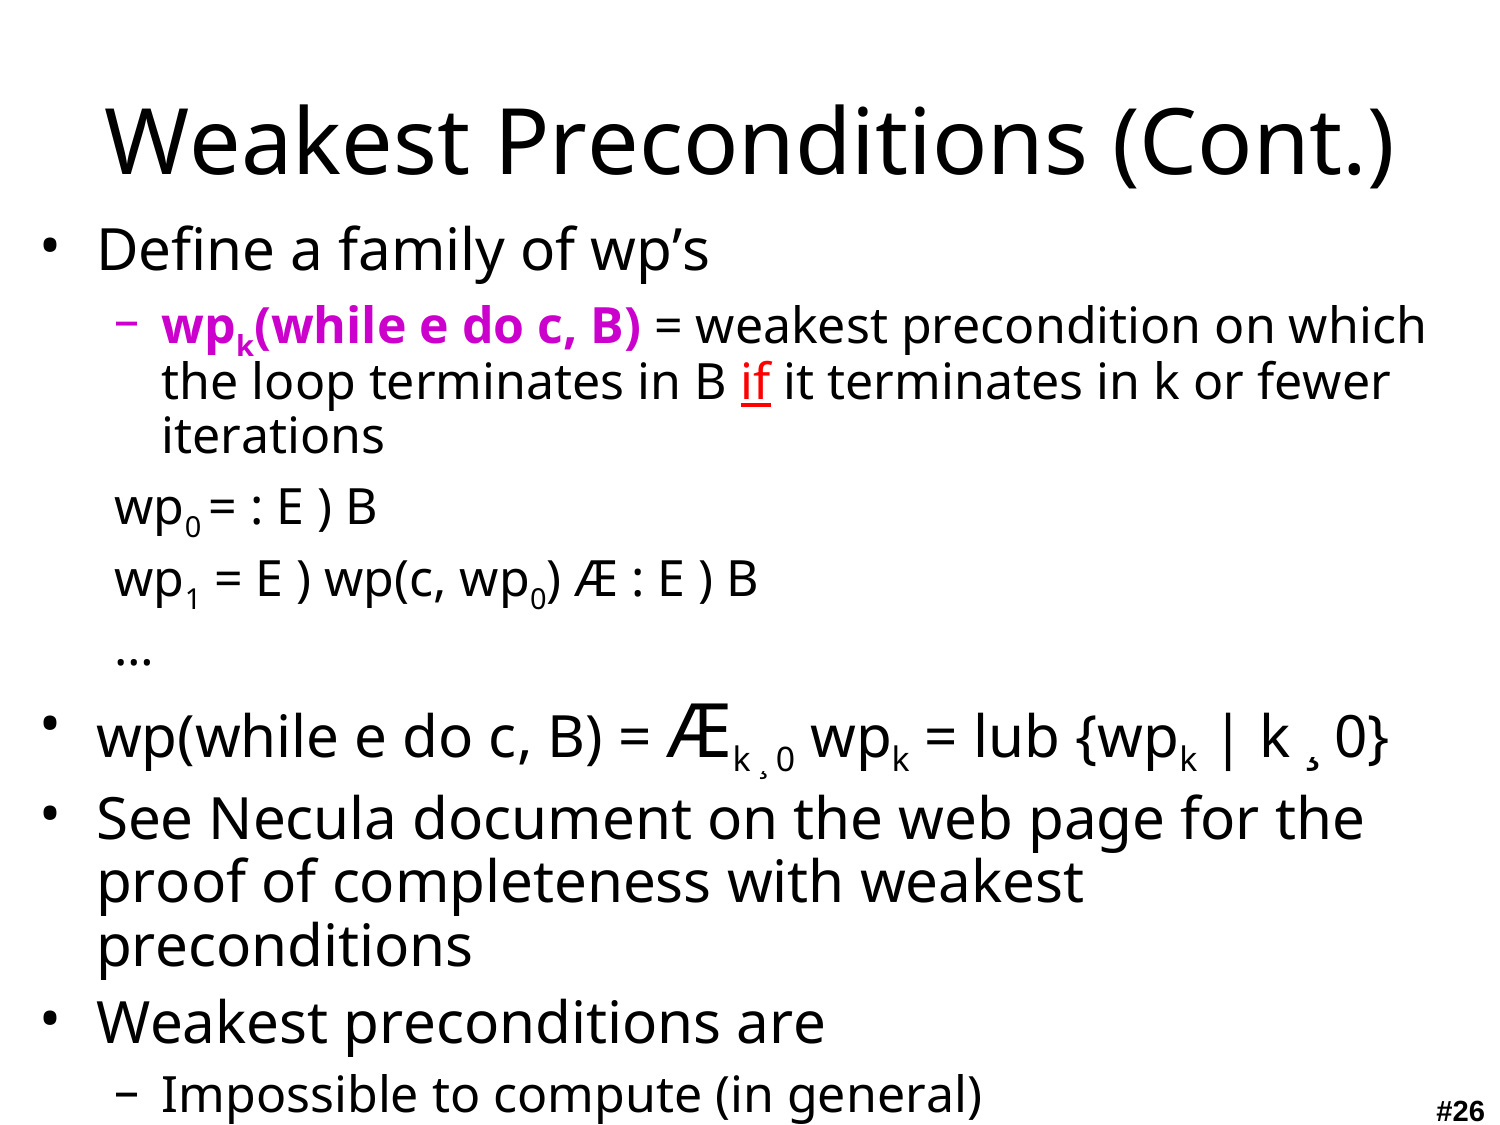

# Weakest Preconditions (Cont.)
Define a family of wp’s
wpk(while e do c, B) = weakest precondition on which the loop terminates in B if it terminates in k or fewer iterations
wp0 = : E ) B
wp1 = E ) wp(c, wp0) Æ : E ) B
…
wp(while e do c, B) = Æk ¸ 0 wpk = lub {wpk | k ¸ 0}
See Necula document on the web page for the proof of completeness with weakest preconditions
Weakest preconditions are
Impossible to compute (in general)
Can we find something easier to compute yet sufficient?
26